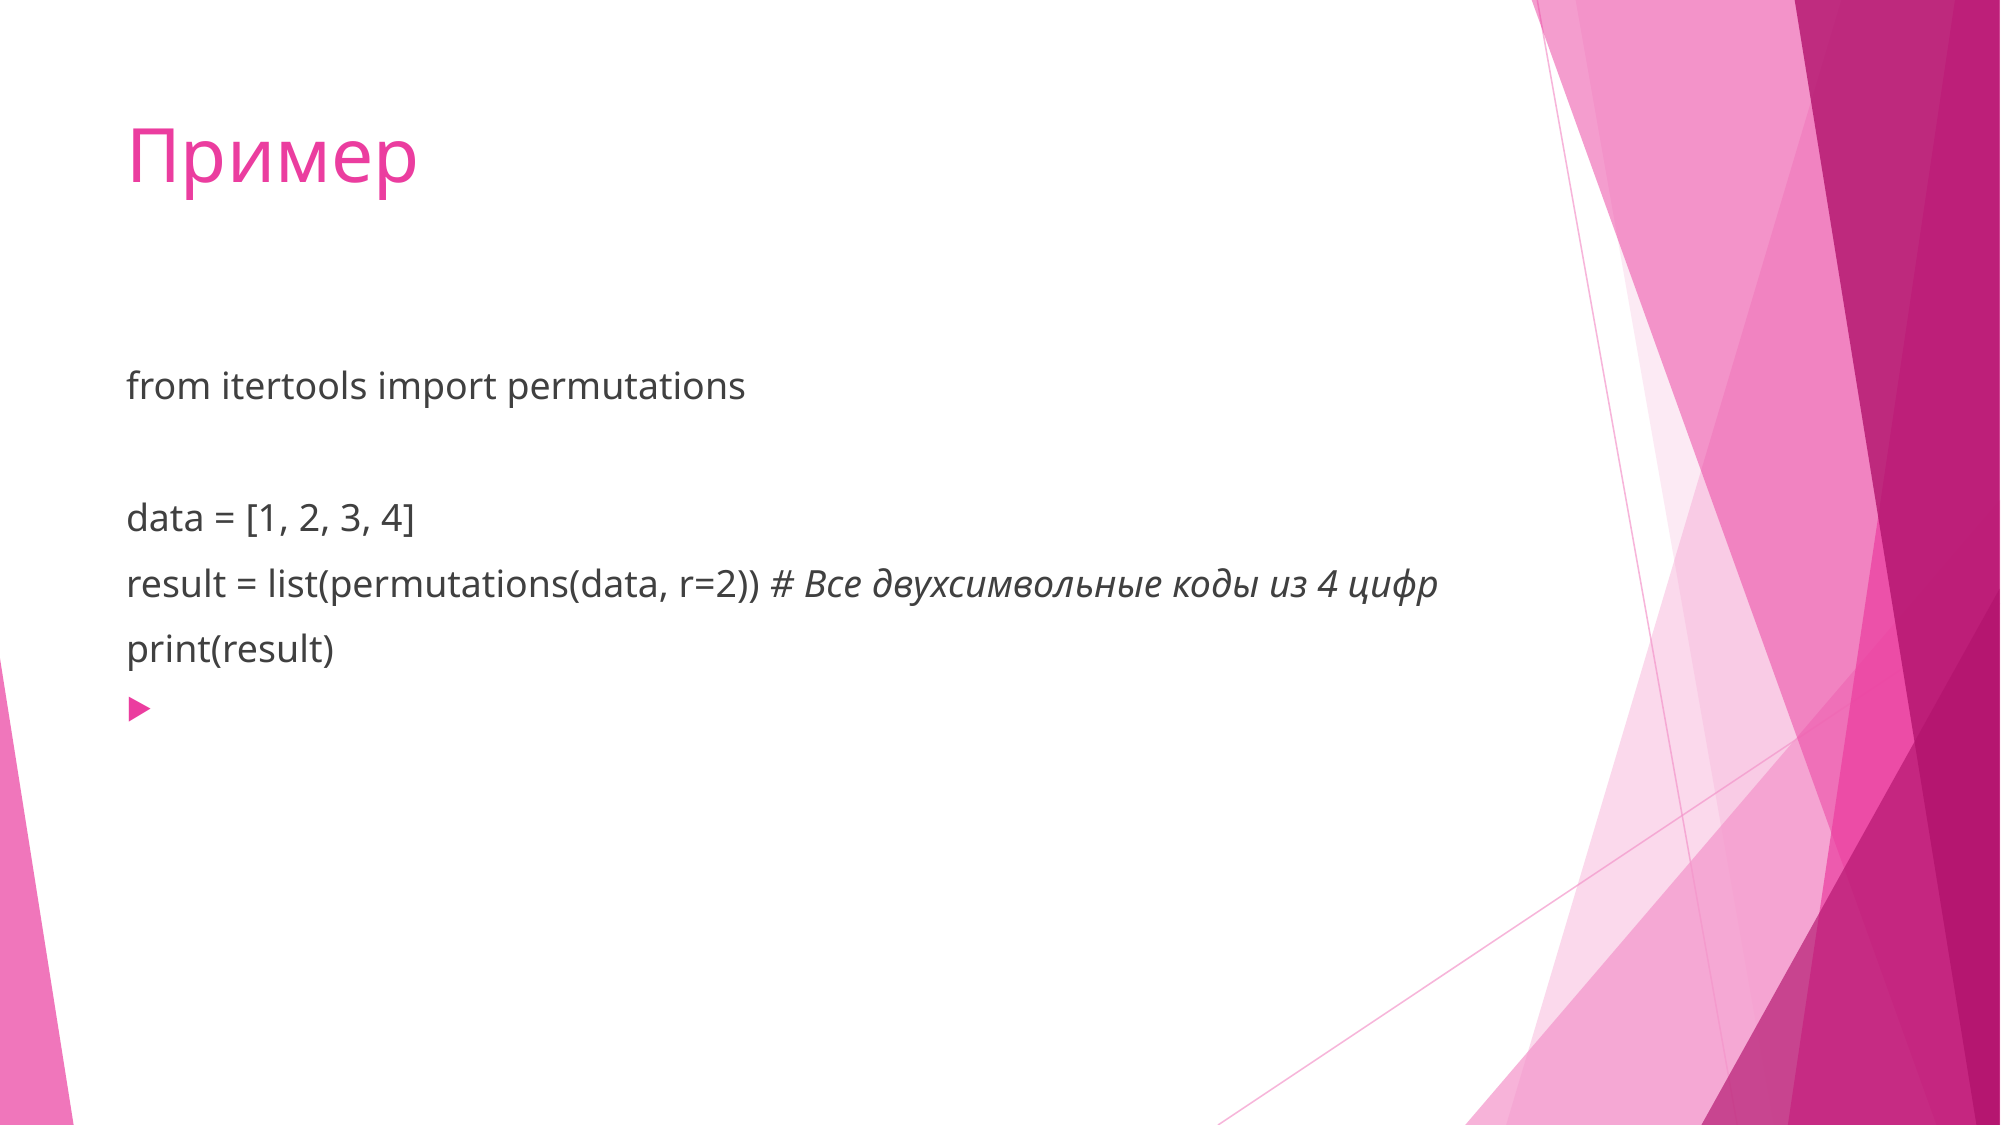

# Пример
from itertools import permutations
data = [1, 2, 3, 4]
result = list(permutations(data, r=2)) # Все двухсимвольные коды из 4 цифр
print(result)